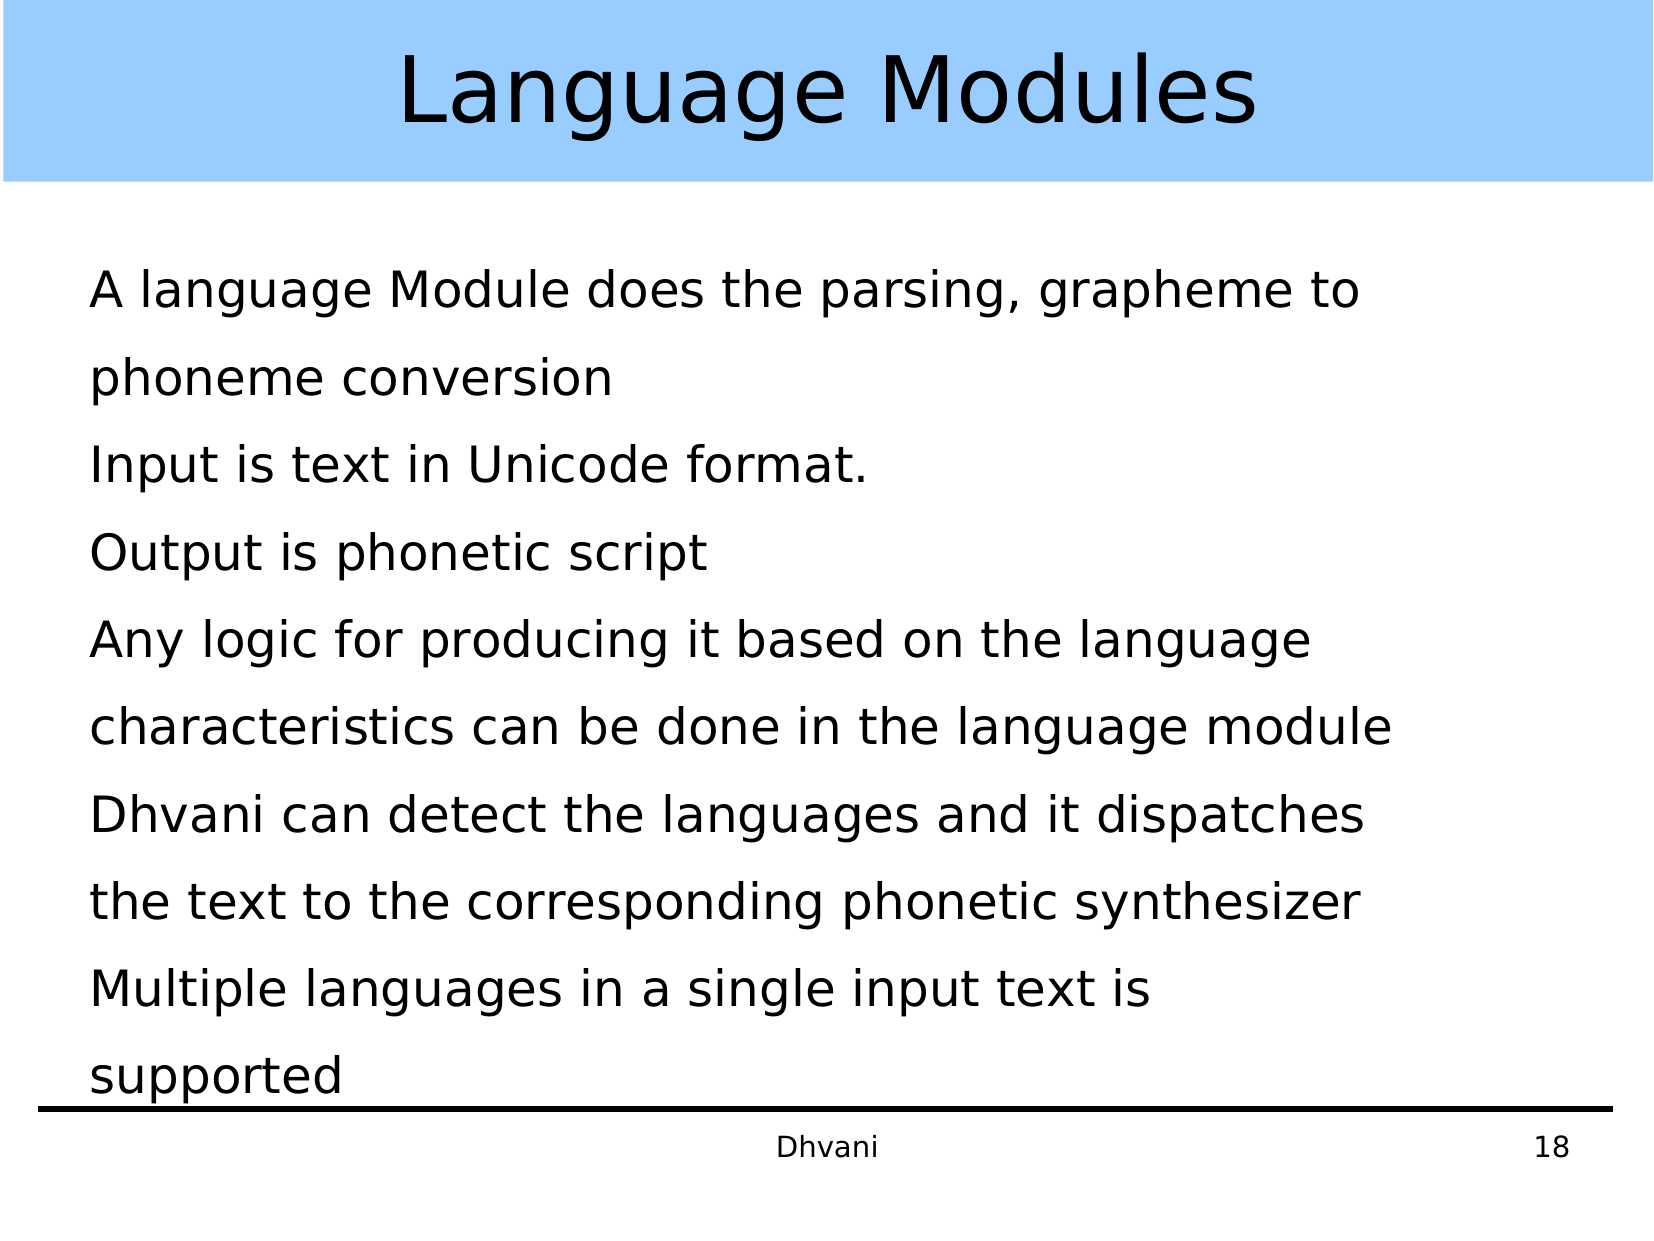

# Language Modules
A language Module does the parsing, grapheme to phoneme conversion
Input is text in Unicode format.
Output is phonetic script
Any logic for producing it based on the language characteristics can be done in the language module
Dhvani can detect the languages and it dispatches the text to the corresponding phonetic synthesizer
Multiple languages in a single input text is supported
Dhvani
18